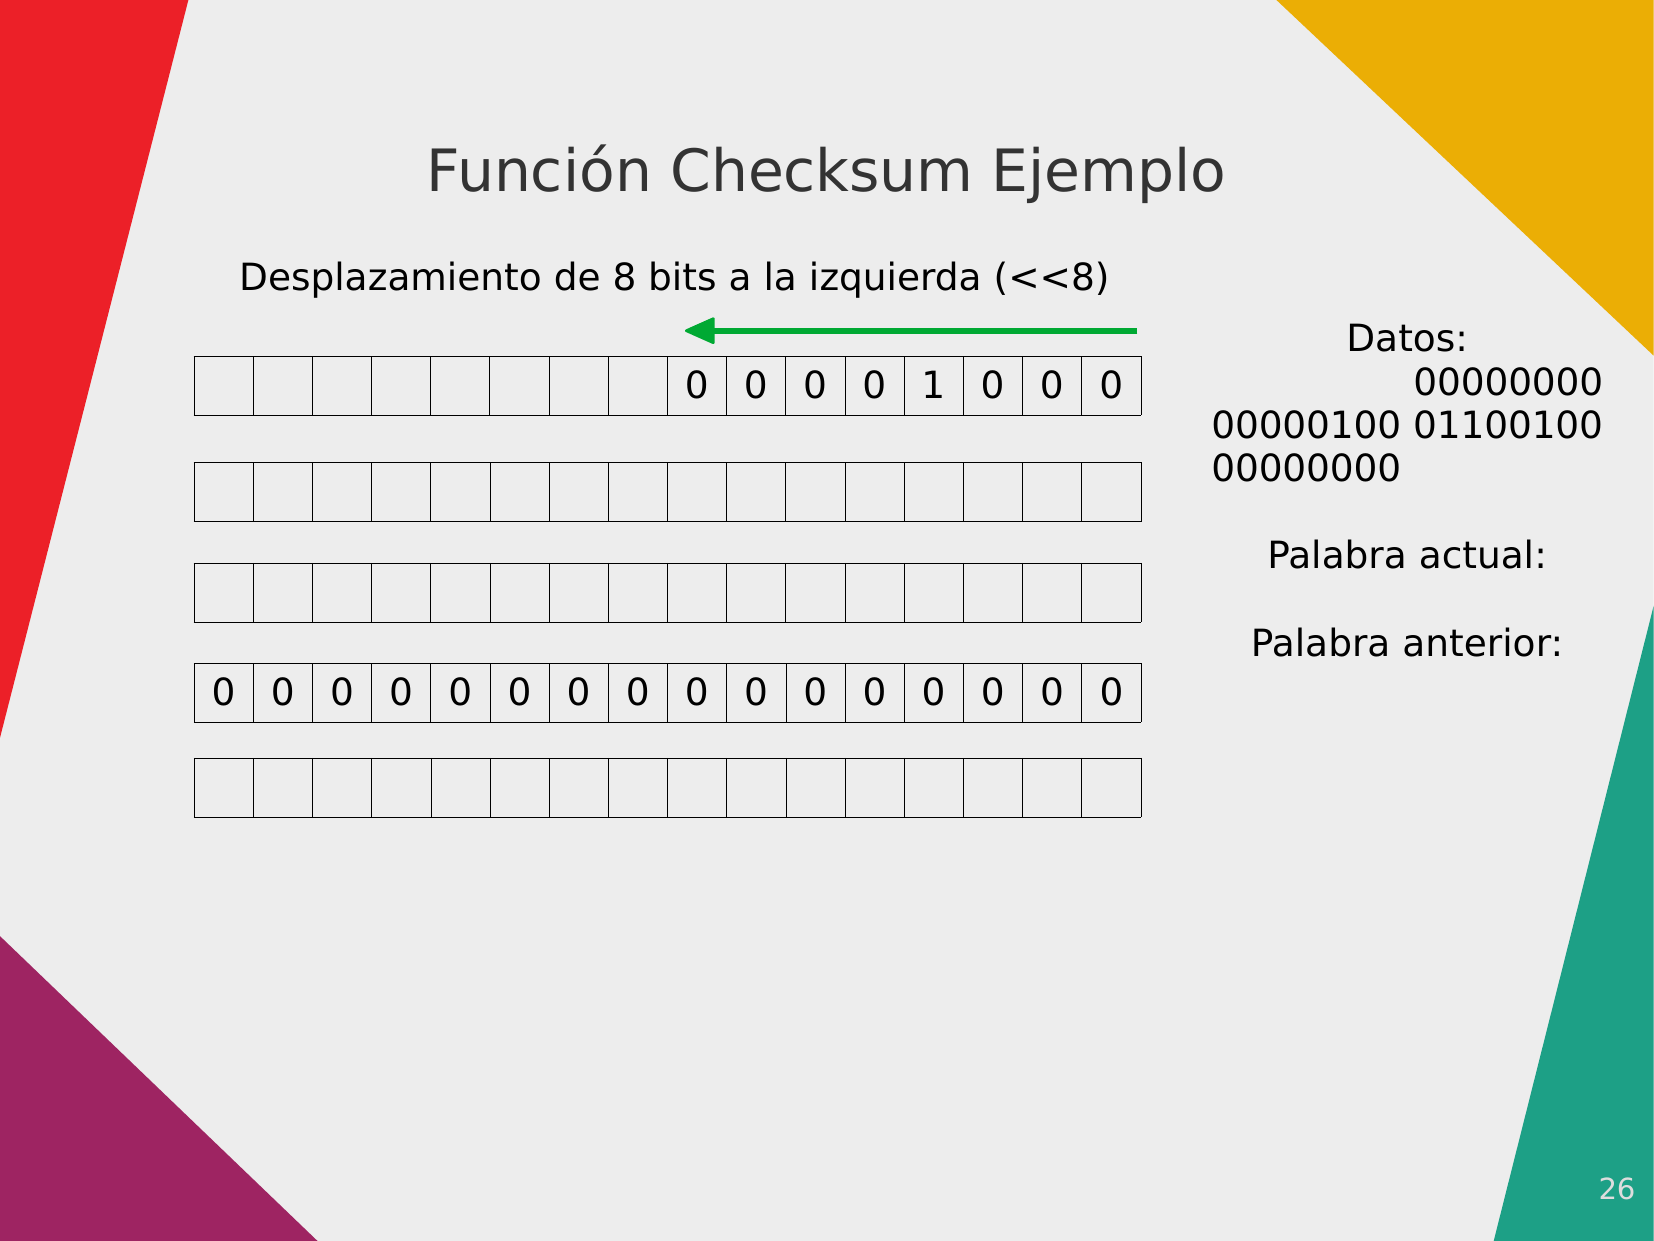

# Función Checksum Ejemplo
Desplazamiento de 8 bits a la izquierda (<<8)
Datos:
00000000
00000100 01100100
00000000
Palabra actual:
Palabra anterior:
| | | | | | | | | 0 | 0 | 0 | 0 | 1 | 0 | 0 | 0 |
| --- | --- | --- | --- | --- | --- | --- | --- | --- | --- | --- | --- | --- | --- | --- | --- |
| | | | | | | | | | | | | | | | |
| --- | --- | --- | --- | --- | --- | --- | --- | --- | --- | --- | --- | --- | --- | --- | --- |
| | | | | | | | | | | | | | | | |
| --- | --- | --- | --- | --- | --- | --- | --- | --- | --- | --- | --- | --- | --- | --- | --- |
| 0 | 0 | 0 | 0 | 0 | 0 | 0 | 0 | 0 | 0 | 0 | 0 | 0 | 0 | 0 | 0 |
| --- | --- | --- | --- | --- | --- | --- | --- | --- | --- | --- | --- | --- | --- | --- | --- |
| | | | | | | | | | | | | | | | |
| --- | --- | --- | --- | --- | --- | --- | --- | --- | --- | --- | --- | --- | --- | --- | --- |
26